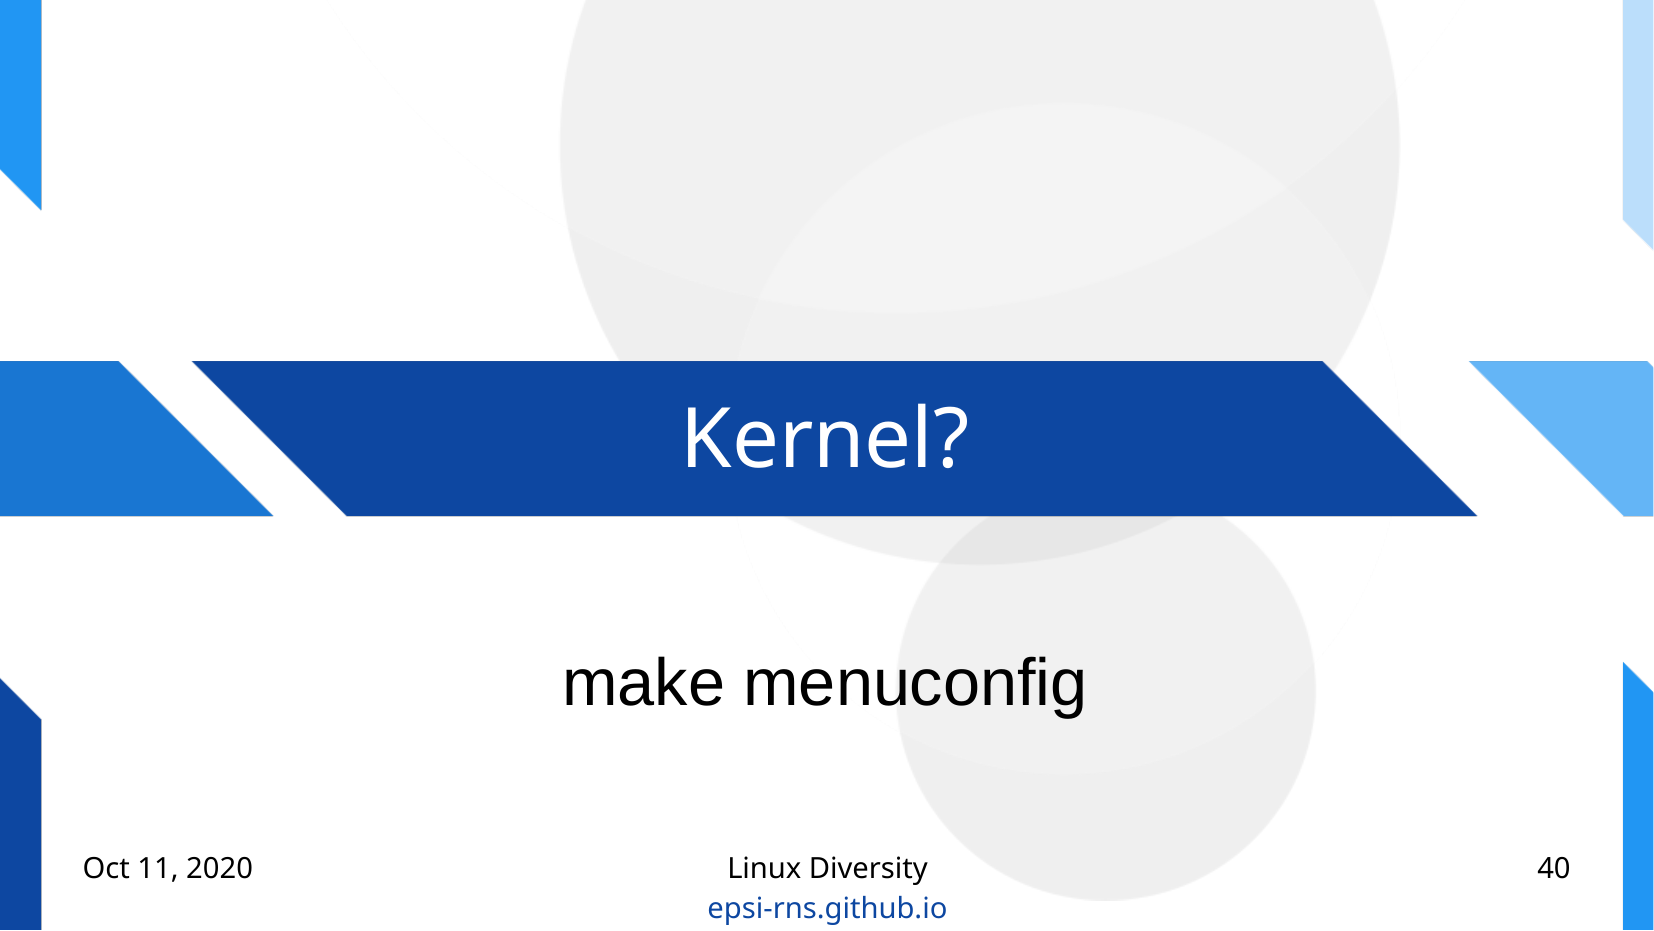

# Kernel?
make menuconfig
Oct 11, 2020
Linux Diversity
40